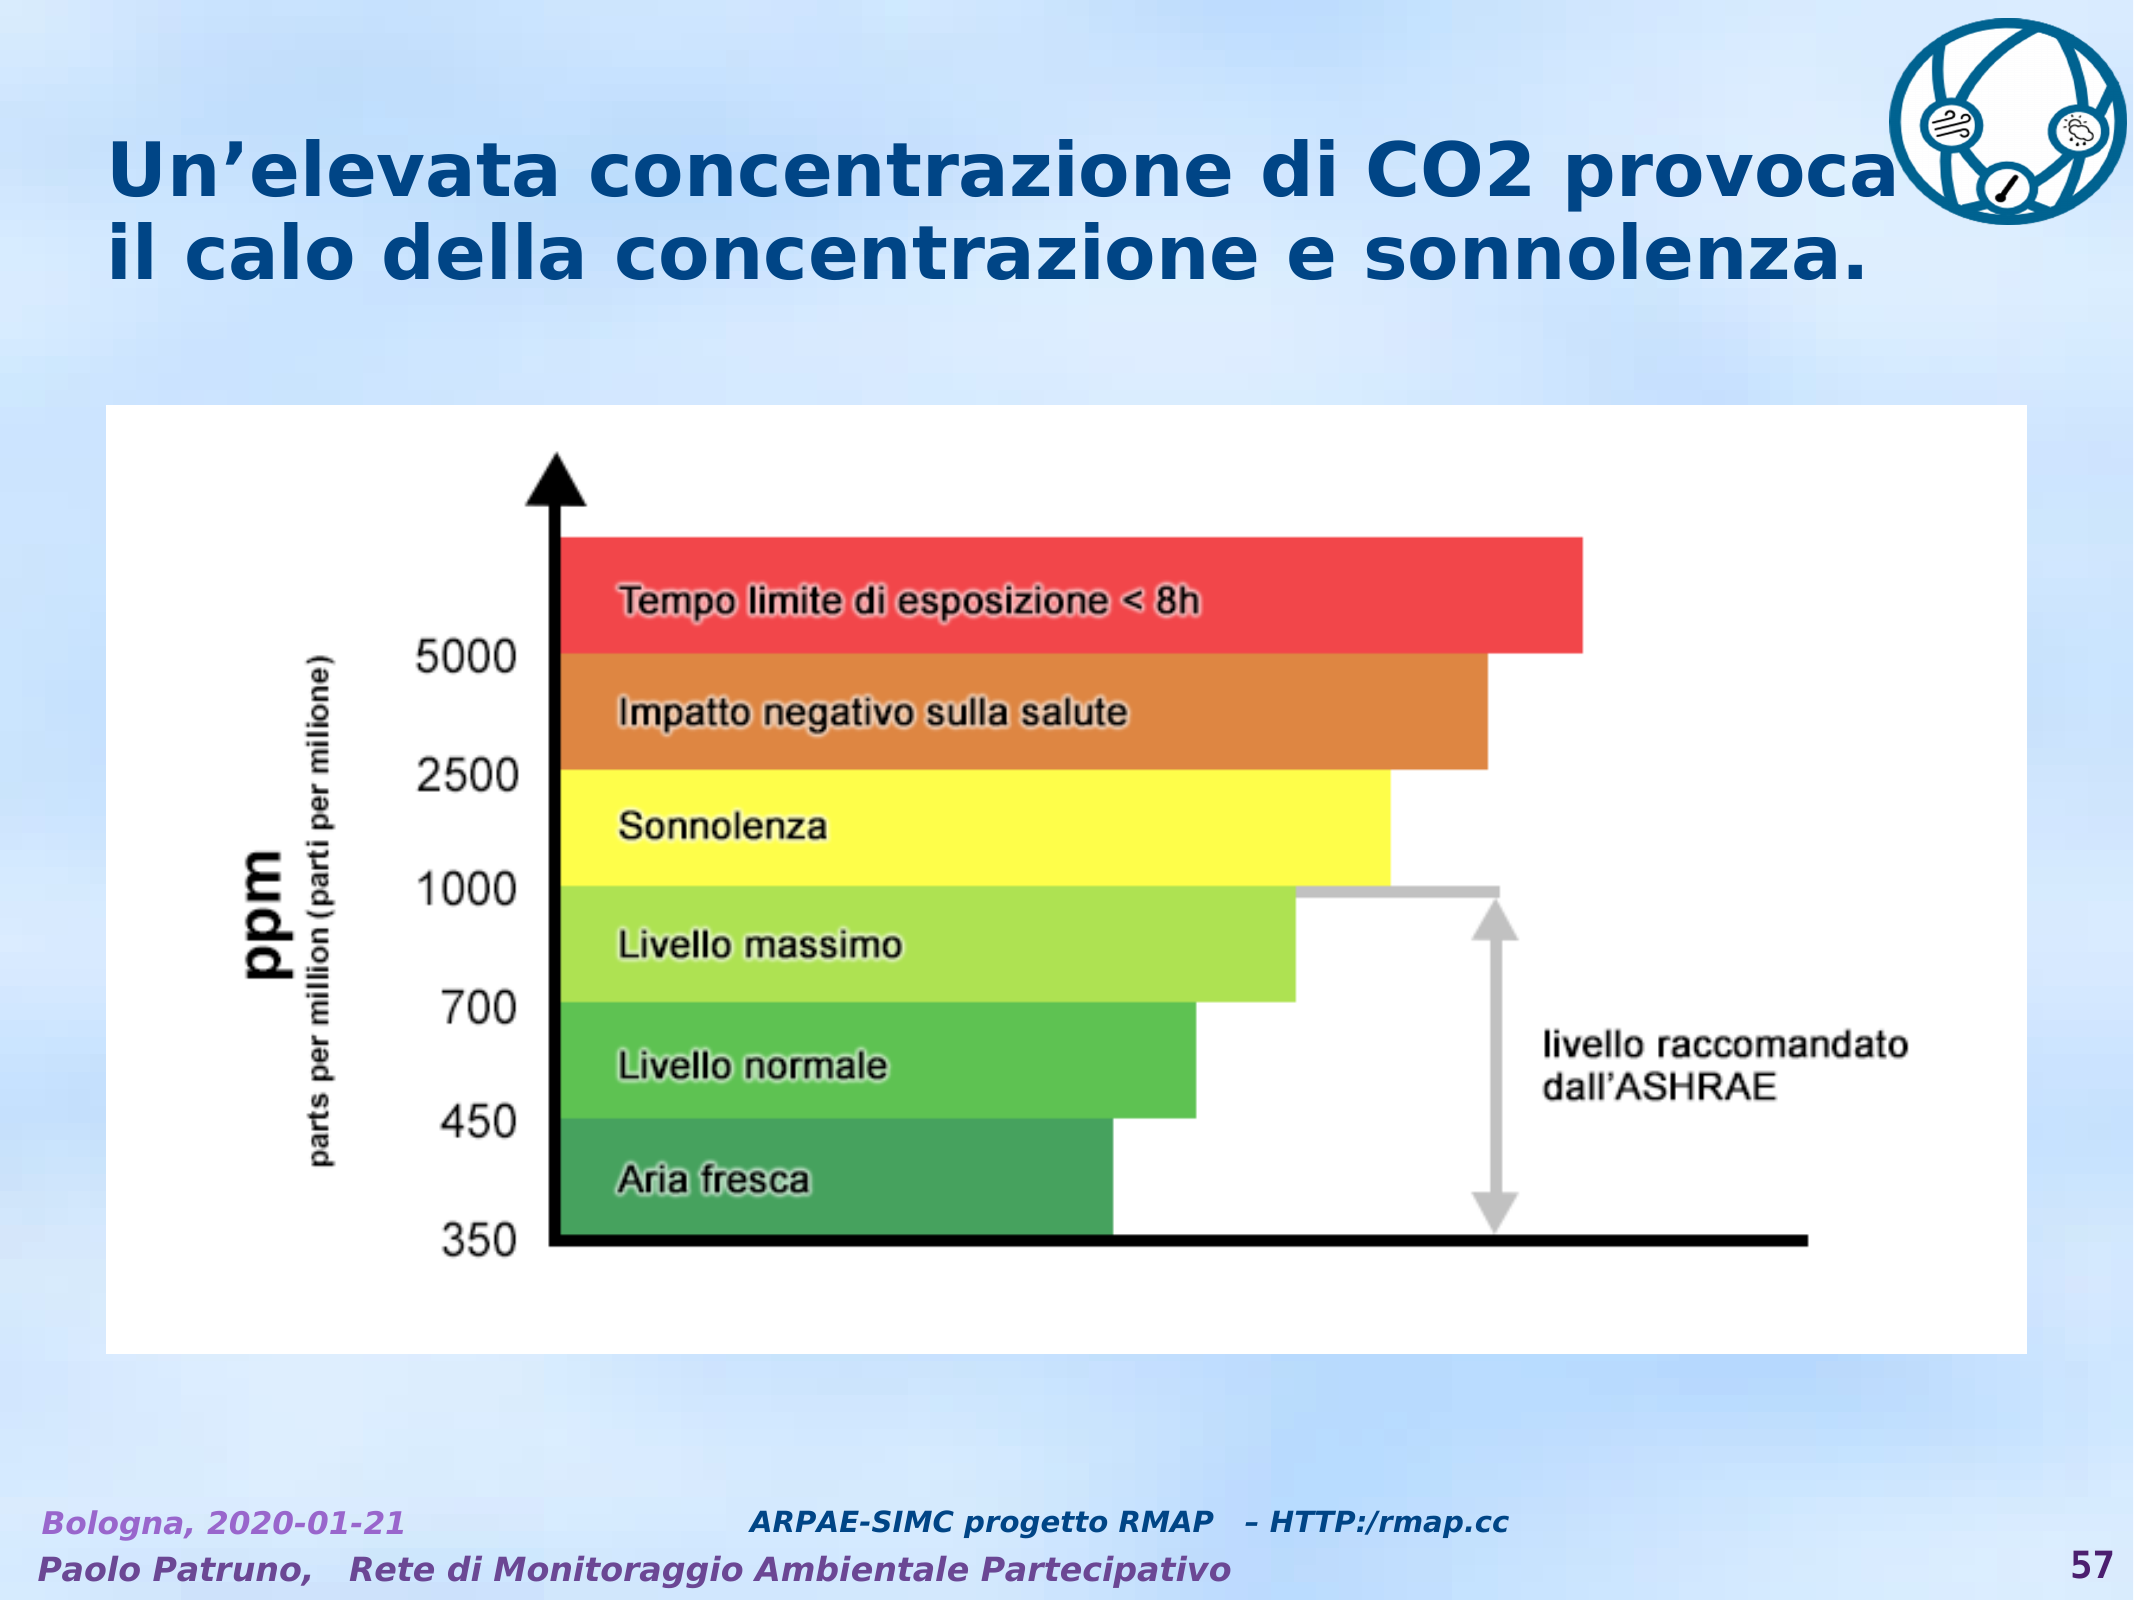

# Un’elevata concentrazione di CO2 provoca il calo della concentrazione e sonnolenza.